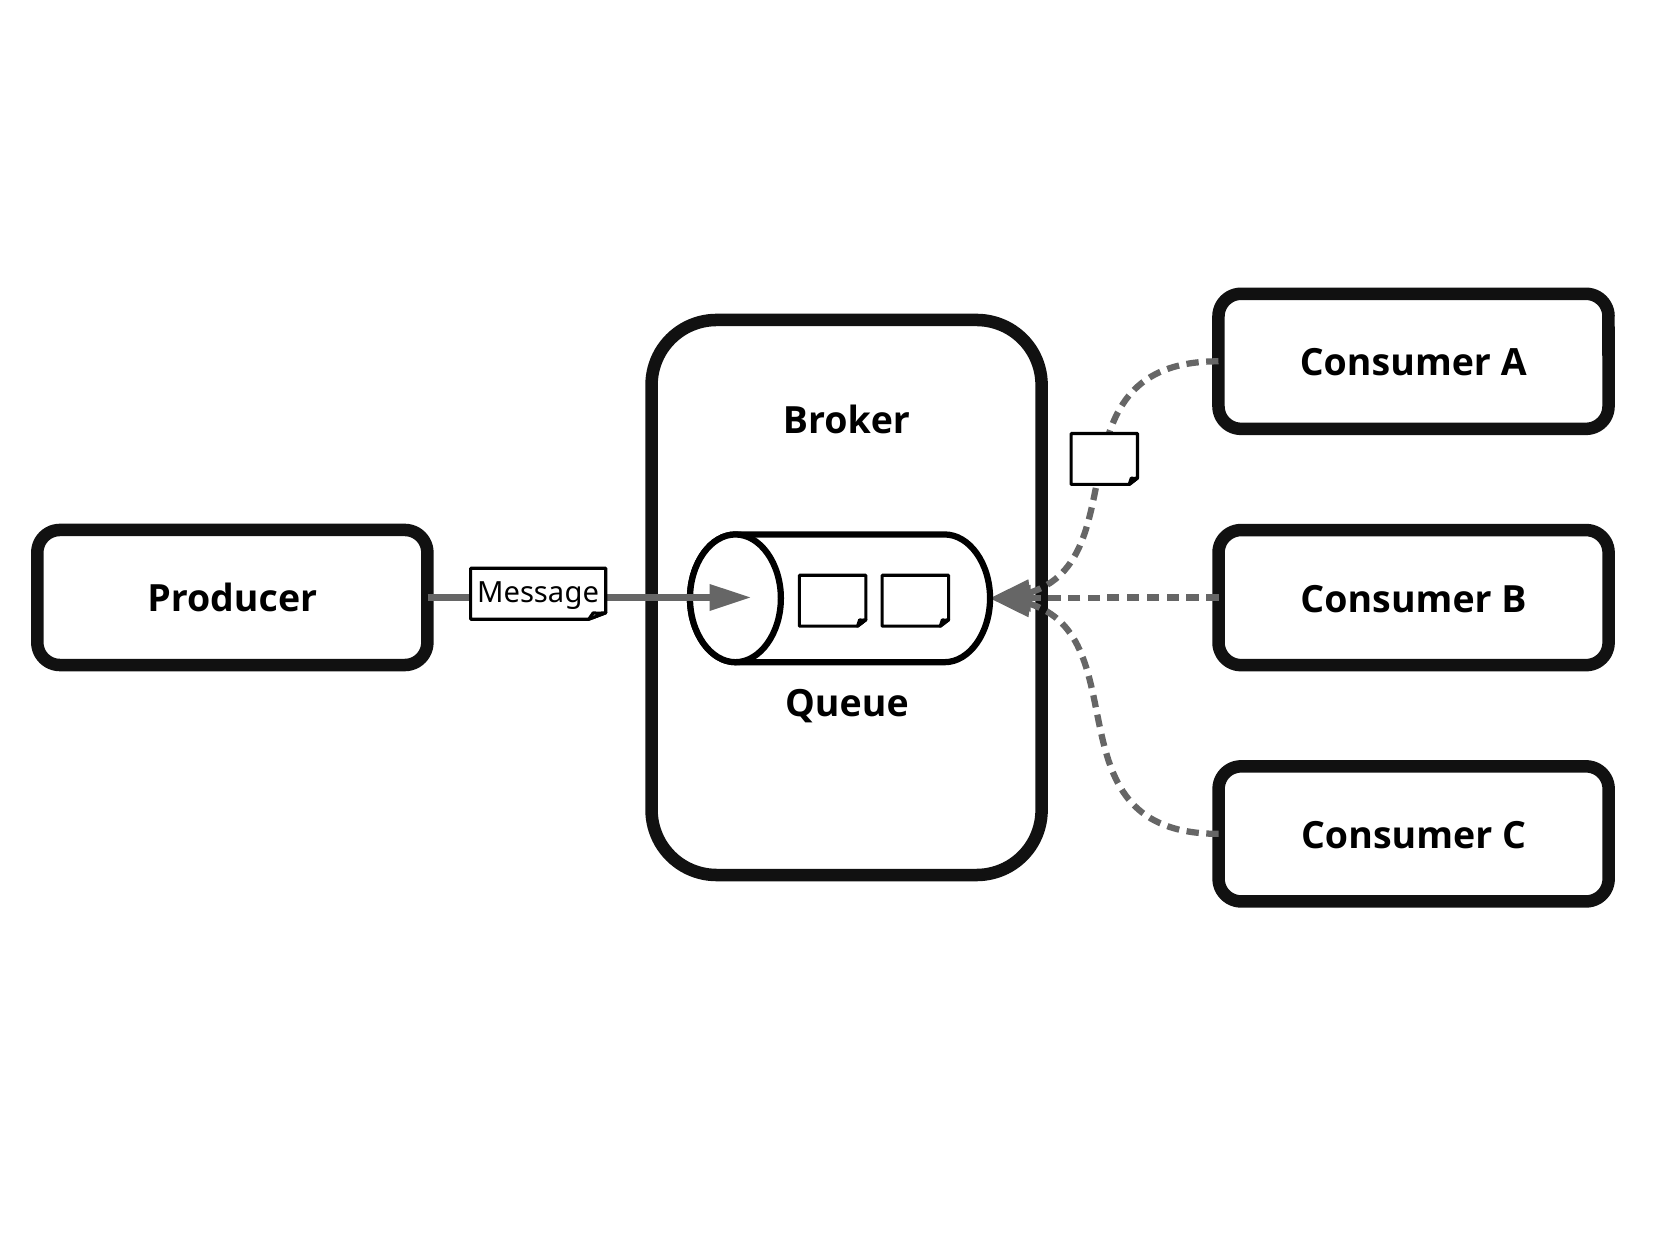

Consumer A
Broker
Producer
Consumer B
Message
Queue
Consumer C